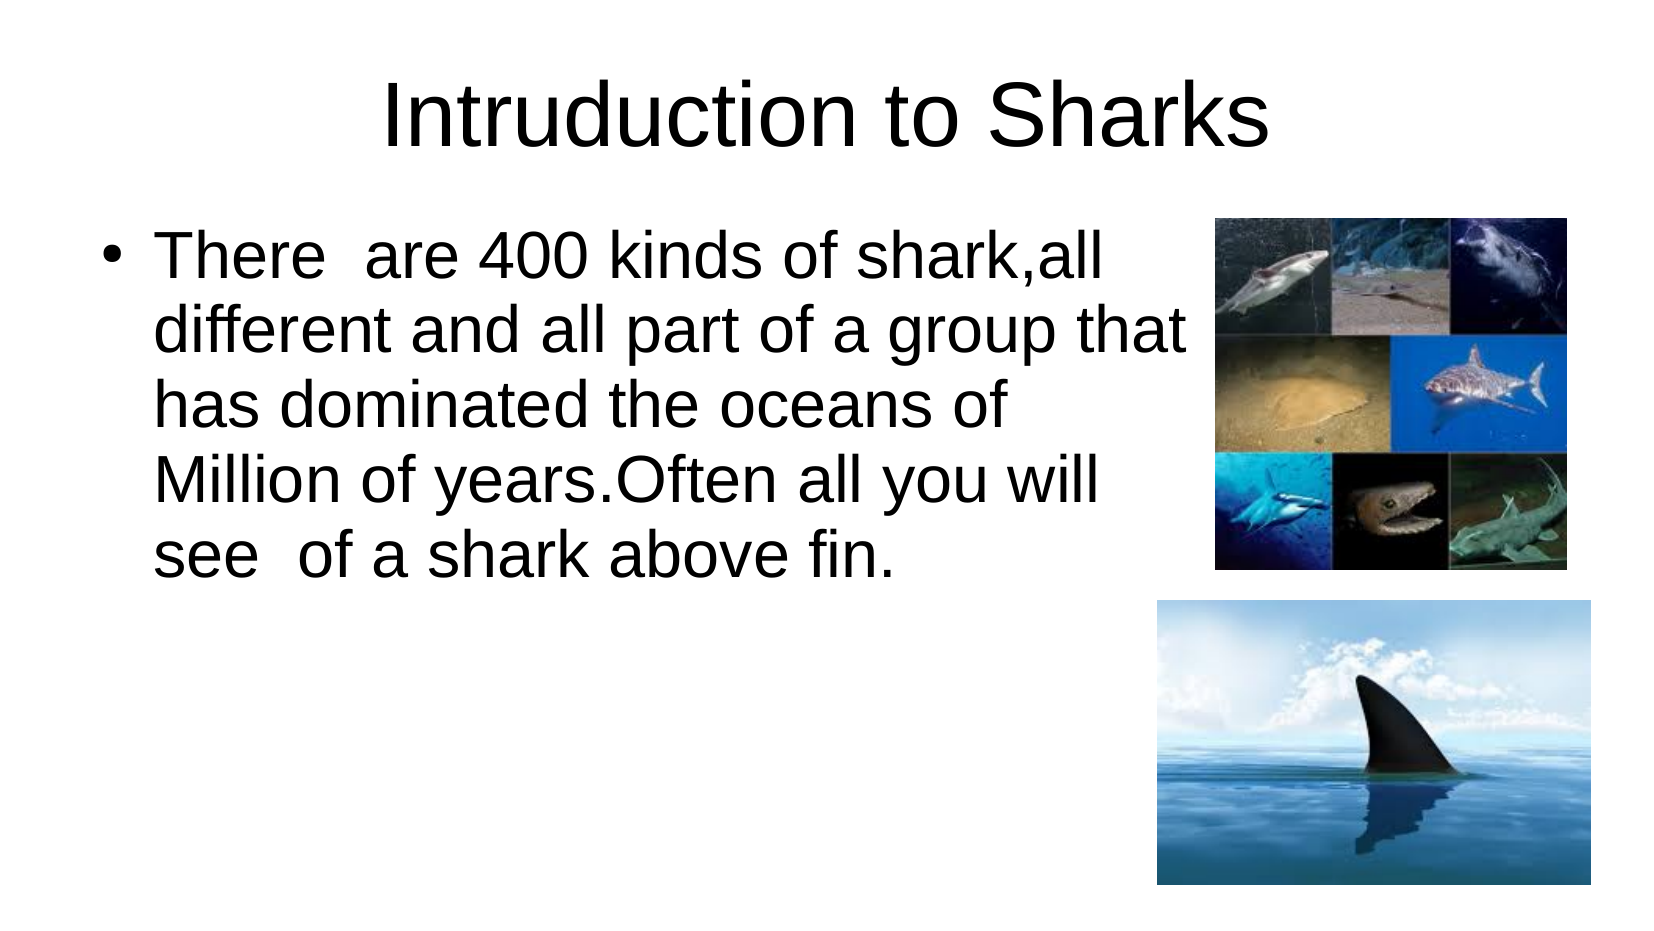

# Intruduction to Sharks
There are 400 kinds of shark,all different and all part of a group that has dominated the oceans of Million of years.Often all you will see of a shark above fin.